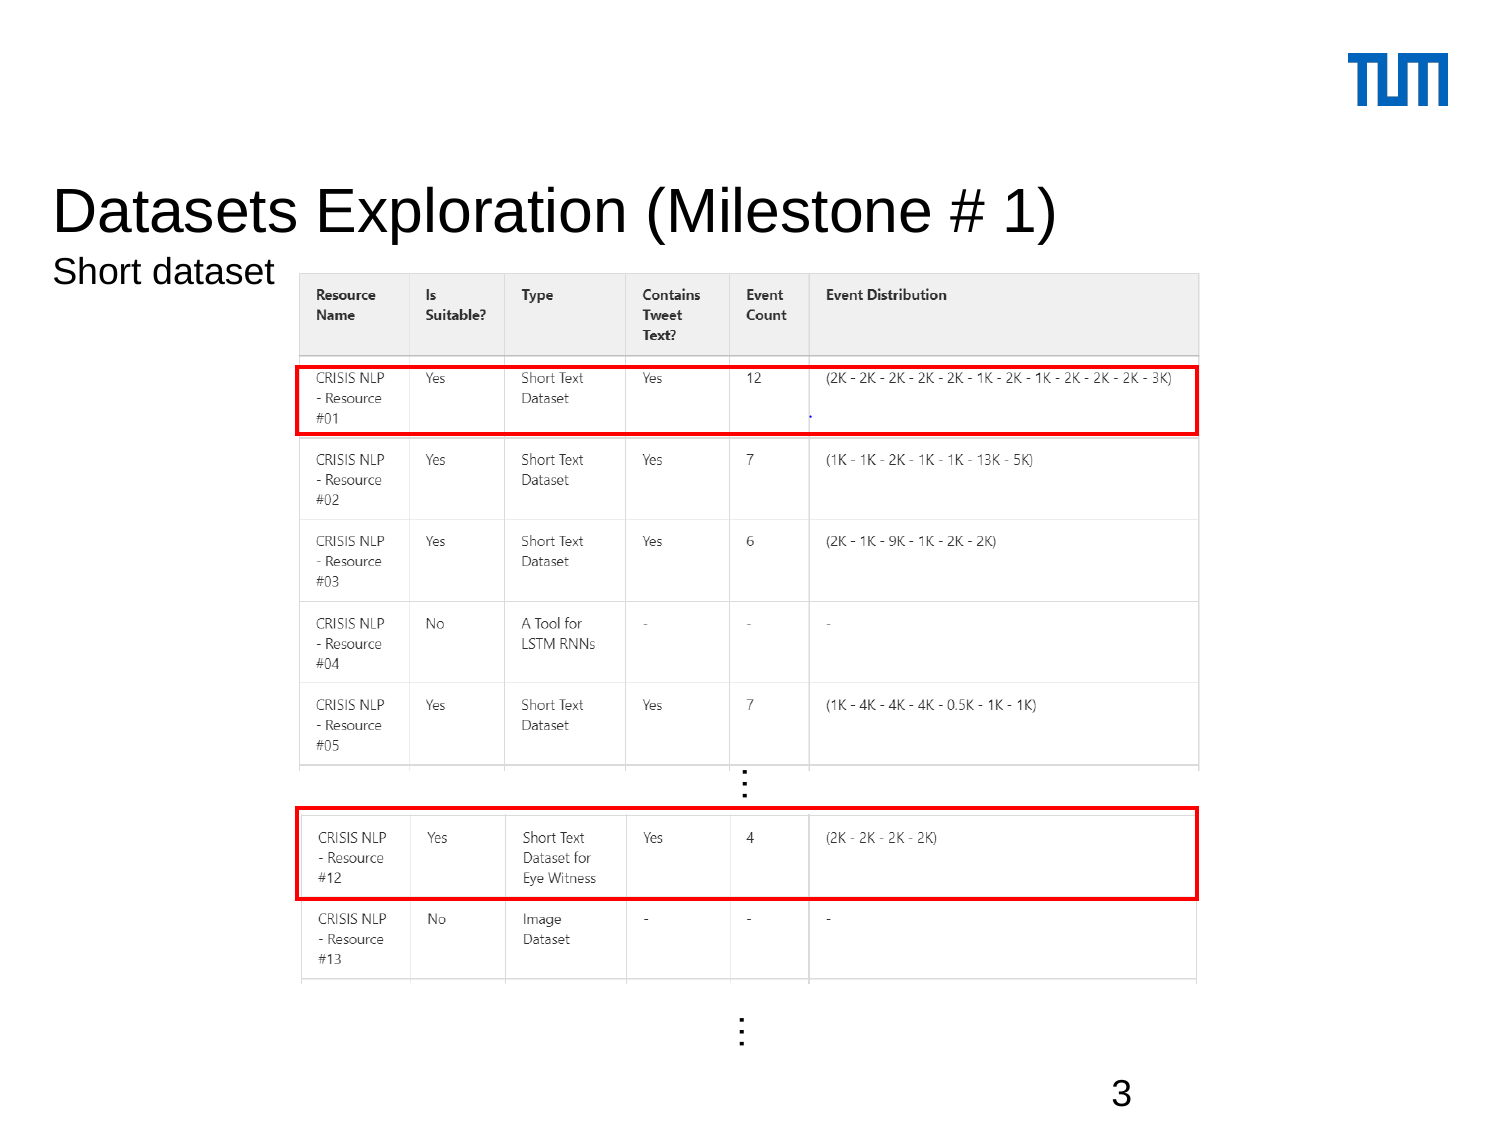

Datasets Exploration (Milestone # 1)
Short dataset
…
…